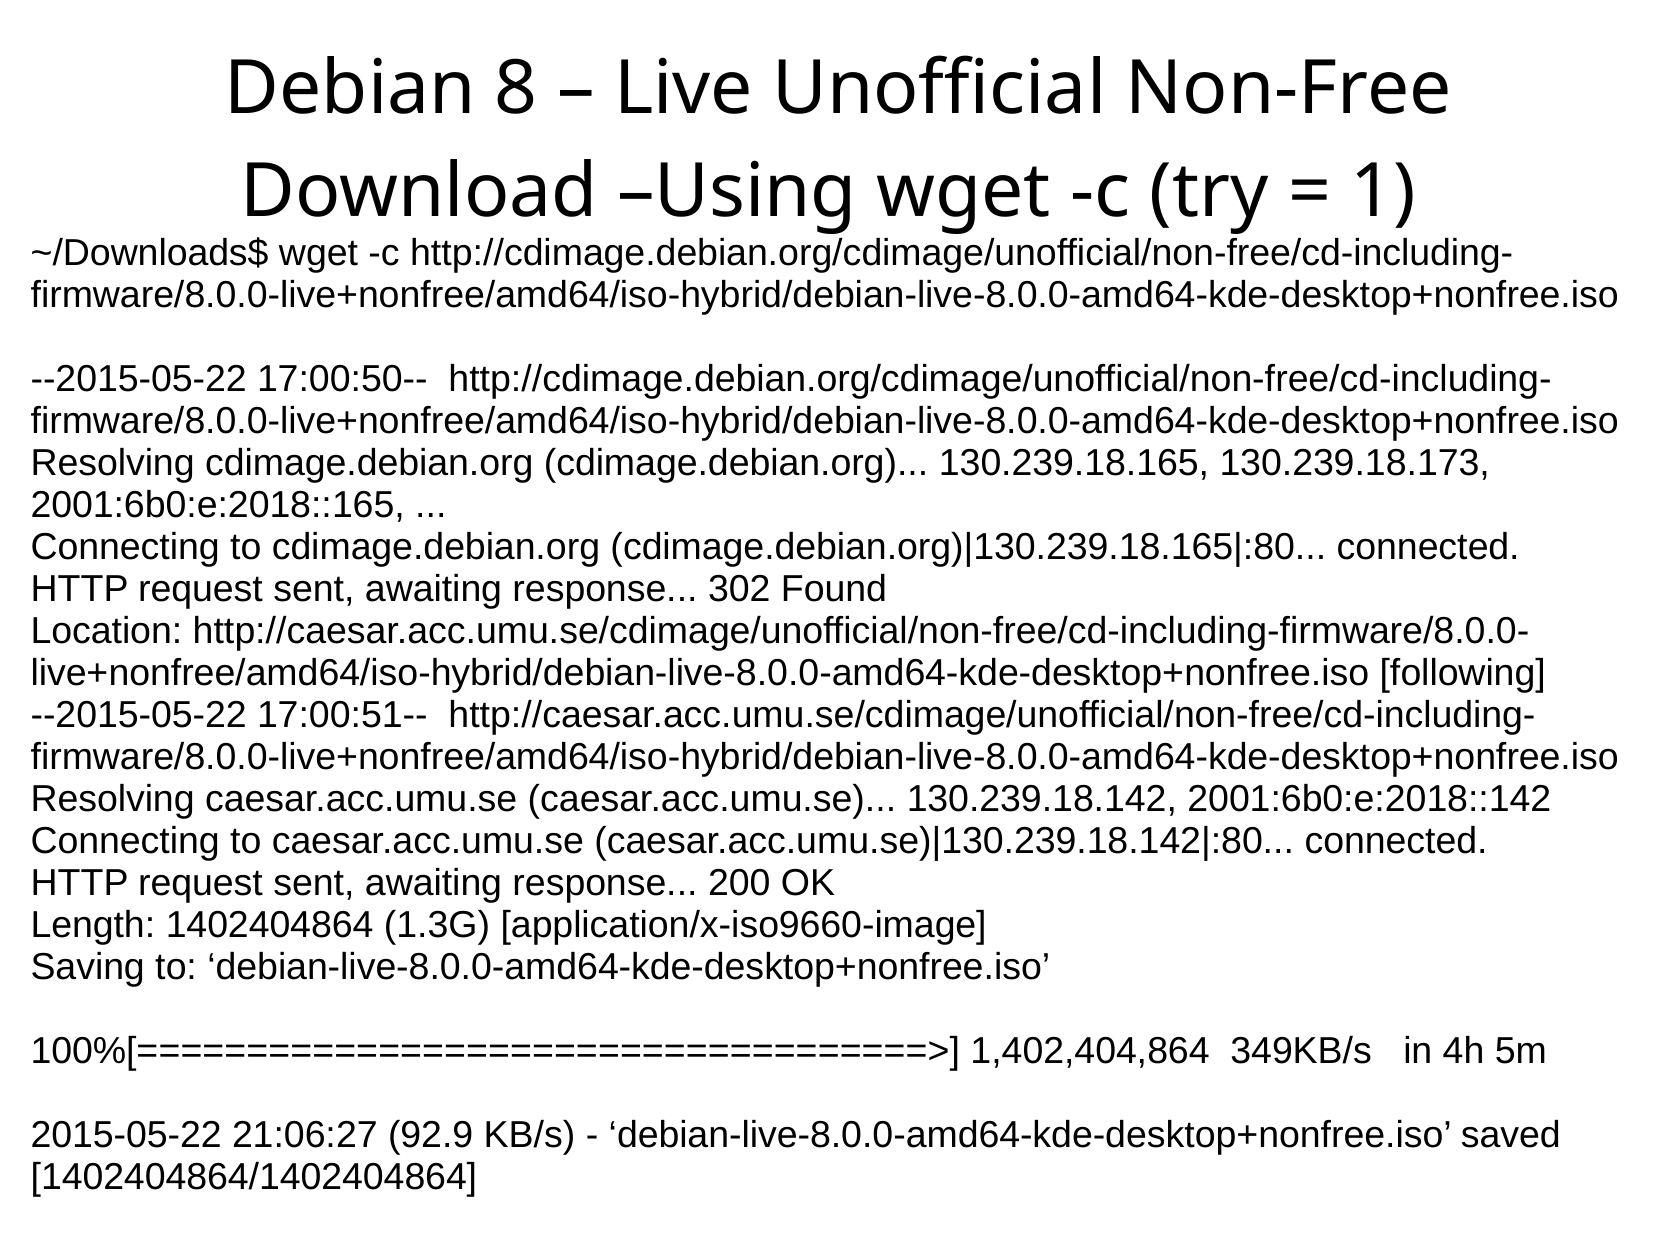

# Debian 8 – Live Unofficial Non-Free Download –Using wget -c (try = 1)
~/Downloads$ wget -c http://cdimage.debian.org/cdimage/unofficial/non-free/cd-including-firmware/8.0.0-live+nonfree/amd64/iso-hybrid/debian-live-8.0.0-amd64-kde-desktop+nonfree.iso
--2015-05-22 17:00:50-- http://cdimage.debian.org/cdimage/unofficial/non-free/cd-including-firmware/8.0.0-live+nonfree/amd64/iso-hybrid/debian-live-8.0.0-amd64-kde-desktop+nonfree.iso
Resolving cdimage.debian.org (cdimage.debian.org)... 130.239.18.165, 130.239.18.173, 2001:6b0:e:2018::165, ...
Connecting to cdimage.debian.org (cdimage.debian.org)|130.239.18.165|:80... connected.
HTTP request sent, awaiting response... 302 Found
Location: http://caesar.acc.umu.se/cdimage/unofficial/non-free/cd-including-firmware/8.0.0-live+nonfree/amd64/iso-hybrid/debian-live-8.0.0-amd64-kde-desktop+nonfree.iso [following]
--2015-05-22 17:00:51-- http://caesar.acc.umu.se/cdimage/unofficial/non-free/cd-including-firmware/8.0.0-live+nonfree/amd64/iso-hybrid/debian-live-8.0.0-amd64-kde-desktop+nonfree.iso
Resolving caesar.acc.umu.se (caesar.acc.umu.se)... 130.239.18.142, 2001:6b0:e:2018::142
Connecting to caesar.acc.umu.se (caesar.acc.umu.se)|130.239.18.142|:80... connected.
HTTP request sent, awaiting response... 200 OK
Length: 1402404864 (1.3G) [application/x-iso9660-image]
Saving to: ‘debian-live-8.0.0-amd64-kde-desktop+nonfree.iso’
100%[====================================>] 1,402,404,864 349KB/s in 4h 5m
2015-05-22 21:06:27 (92.9 KB/s) - ‘debian-live-8.0.0-amd64-kde-desktop+nonfree.iso’ saved [1402404864/1402404864]